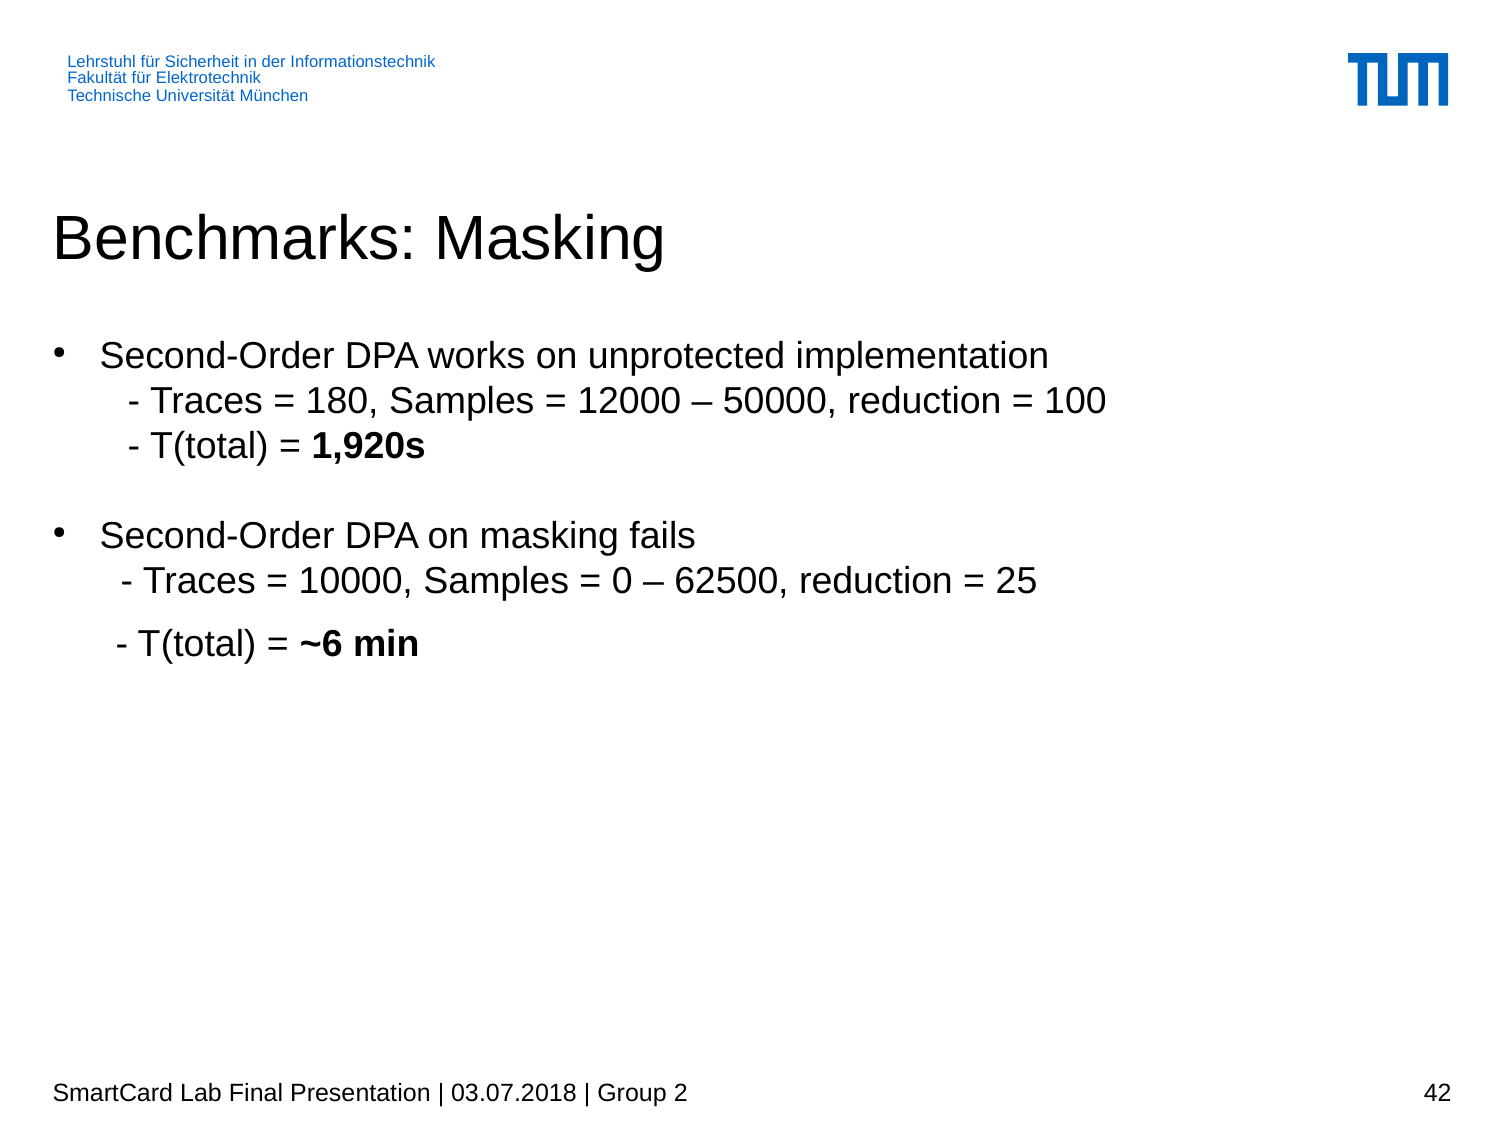

# Benchmarks: Masking
Second-Order DPA works on unprotected implementation
	- Traces = 180, Samples = 12000 – 50000, reduction = 100
	- T(total) = 1,920s
Second-Order DPA on masking fails
 	 - Traces = 10000, Samples = 0 – 62500, reduction = 25
 - T(total) = ~6 min
SmartCard Lab Final Presentation | 03.07.2018 | Group 2
42